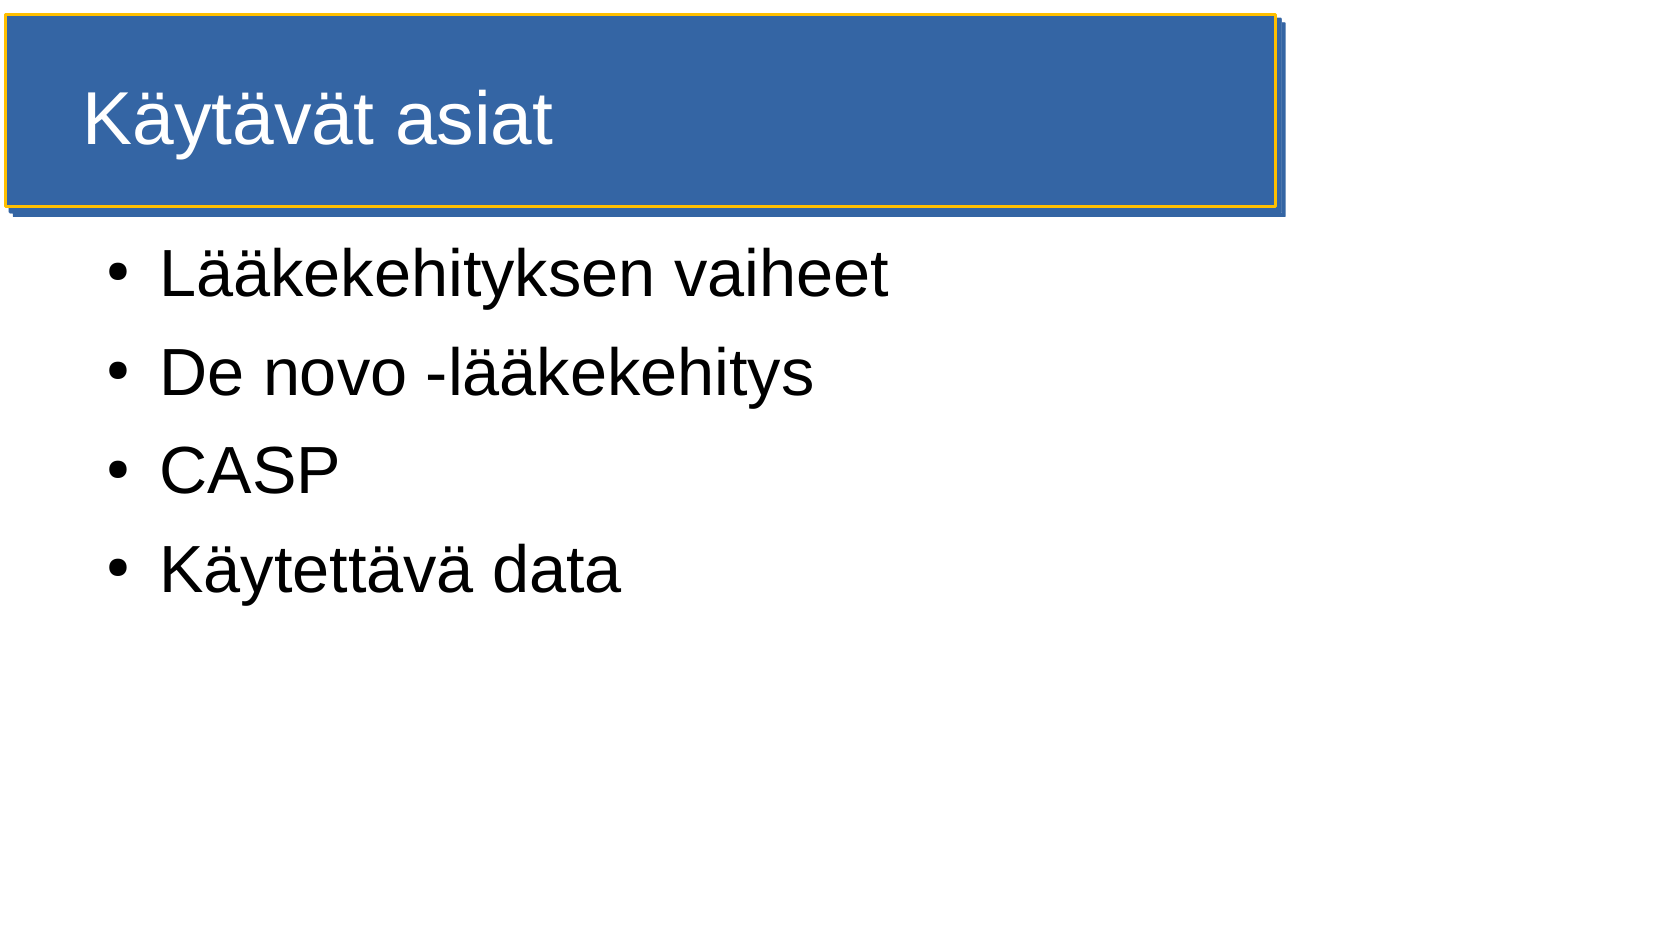

# Käytävät asiat
Lääkekehityksen vaiheet
De novo -lääkekehitys
CASP
Käytettävä data